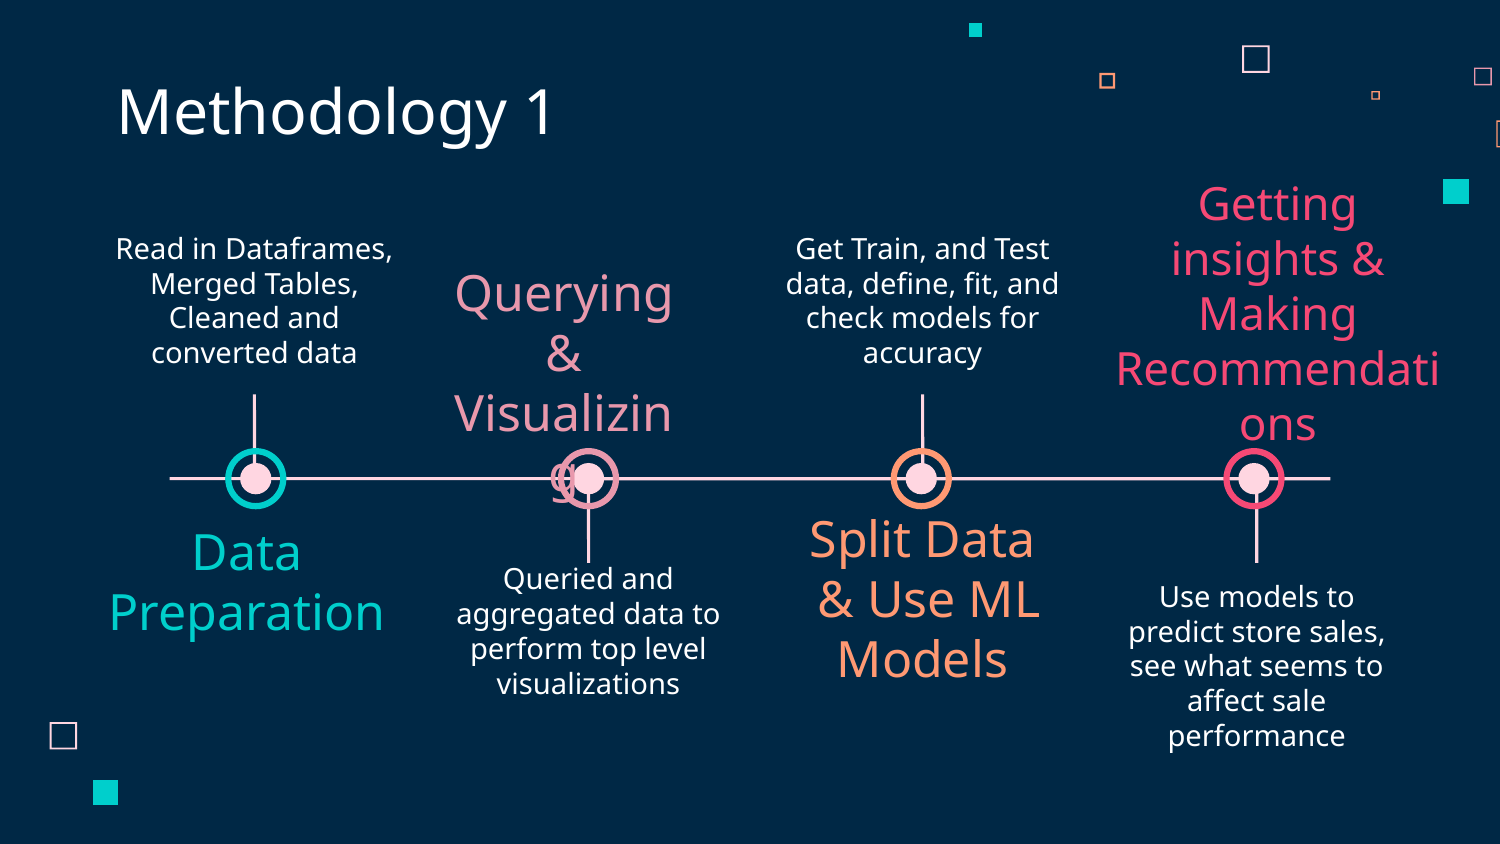

# Methodology 1
Getting insights & Making Recommendations
Read in Dataframes, Merged Tables, Cleaned and converted data
Get Train, and Test data, define, fit, and check models for accuracy
Querying & Visualizing
Data Preparation
Queried and aggregated data to perform top level visualizations
Split Data
 & Use ML Models
Use models to predict store sales, see what seems to affect sale performance